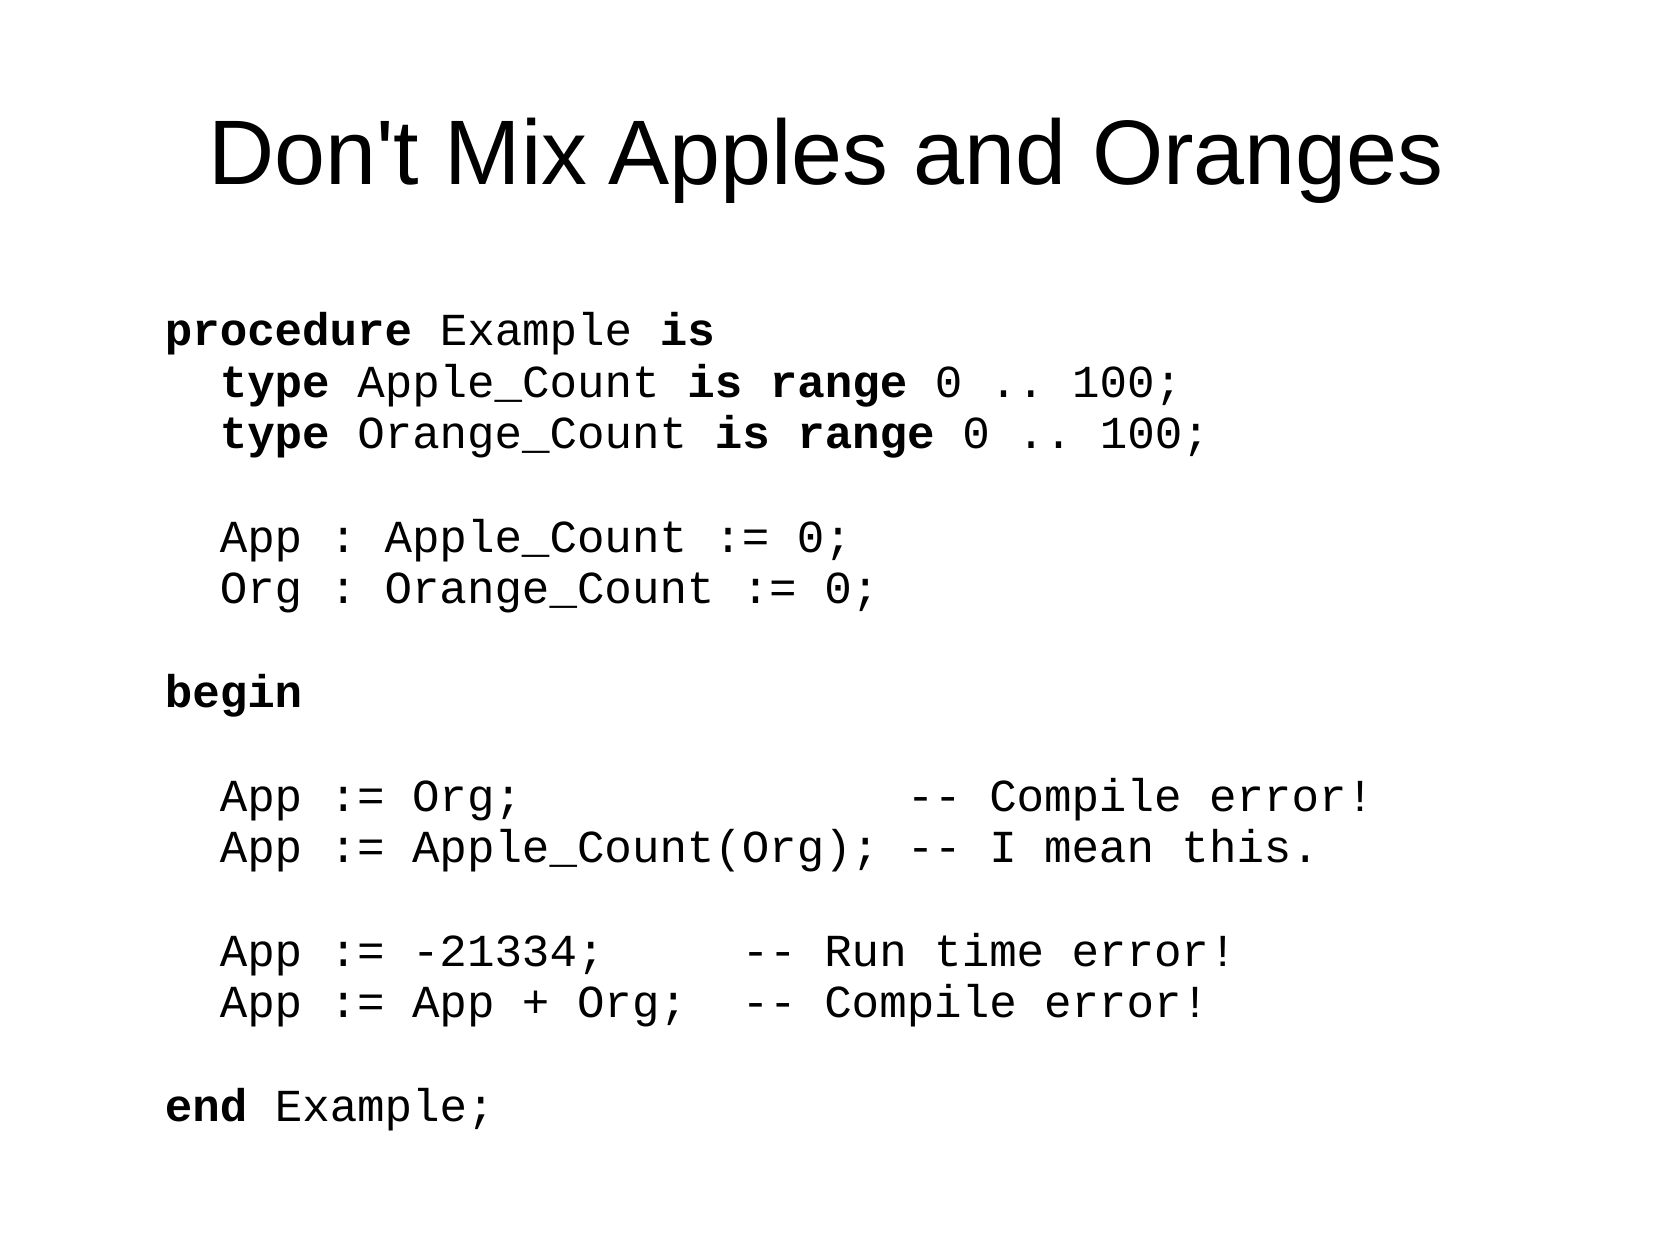

# Don't Mix Apples and Oranges
procedure Example is
 type Apple_Count is range 0 .. 100;
 type Orange_Count is range 0 .. 100;
 App : Apple_Count := 0;
 Org : Orange_Count := 0;
begin
 App := Org; -- Compile error!
 App := Apple_Count(Org); -- I mean this.
 App := -21334; -- Run time error!
 App := App + Org; -- Compile error!
end Example;